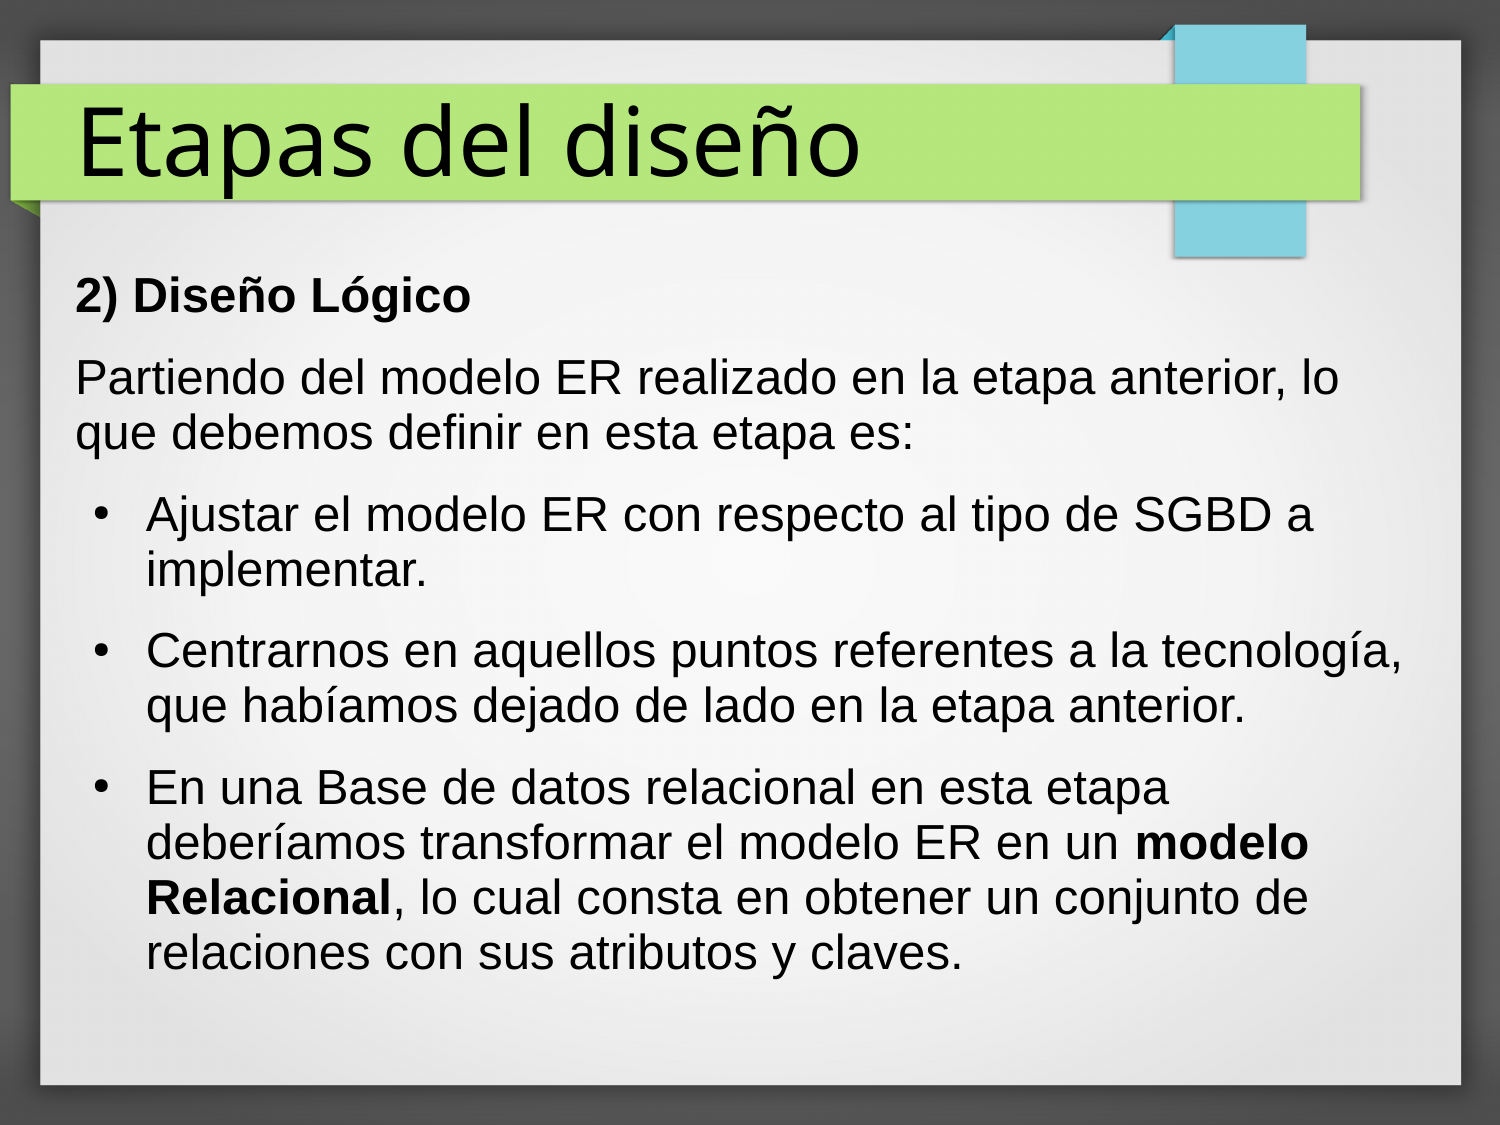

# Etapas del diseño
2) Diseño Lógico
Partiendo del modelo ER realizado en la etapa anterior, lo que debemos definir en esta etapa es:
Ajustar el modelo ER con respecto al tipo de SGBD a implementar.
Centrarnos en aquellos puntos referentes a la tecnología, que habíamos dejado de lado en la etapa anterior.
En una Base de datos relacional en esta etapa deberíamos transformar el modelo ER en un modelo Relacional, lo cual consta en obtener un conjunto de relaciones con sus atributos y claves.